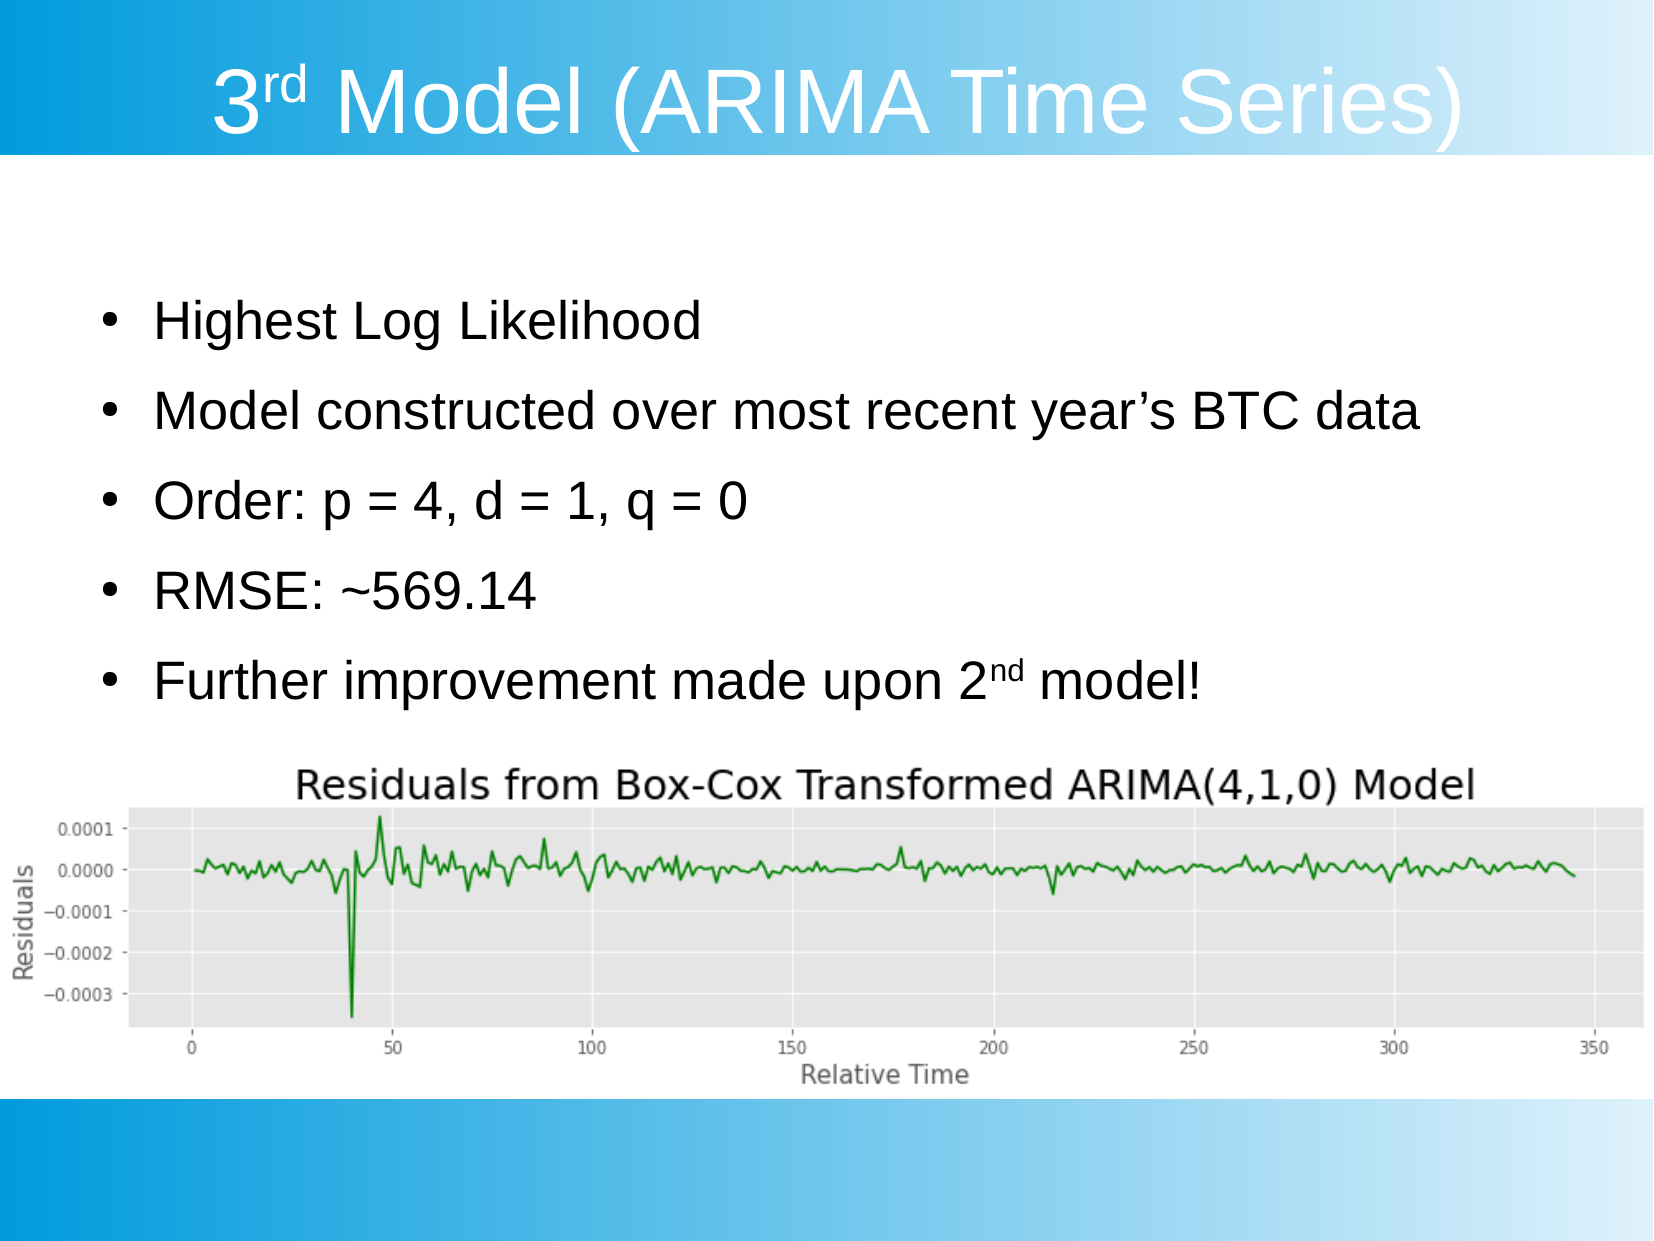

# 3rd Model (ARIMA Time Series)
Highest Log Likelihood
Model constructed over most recent year’s BTC data
Order: p = 4, d = 1, q = 0
RMSE: ~569.14
Further improvement made upon 2nd model!